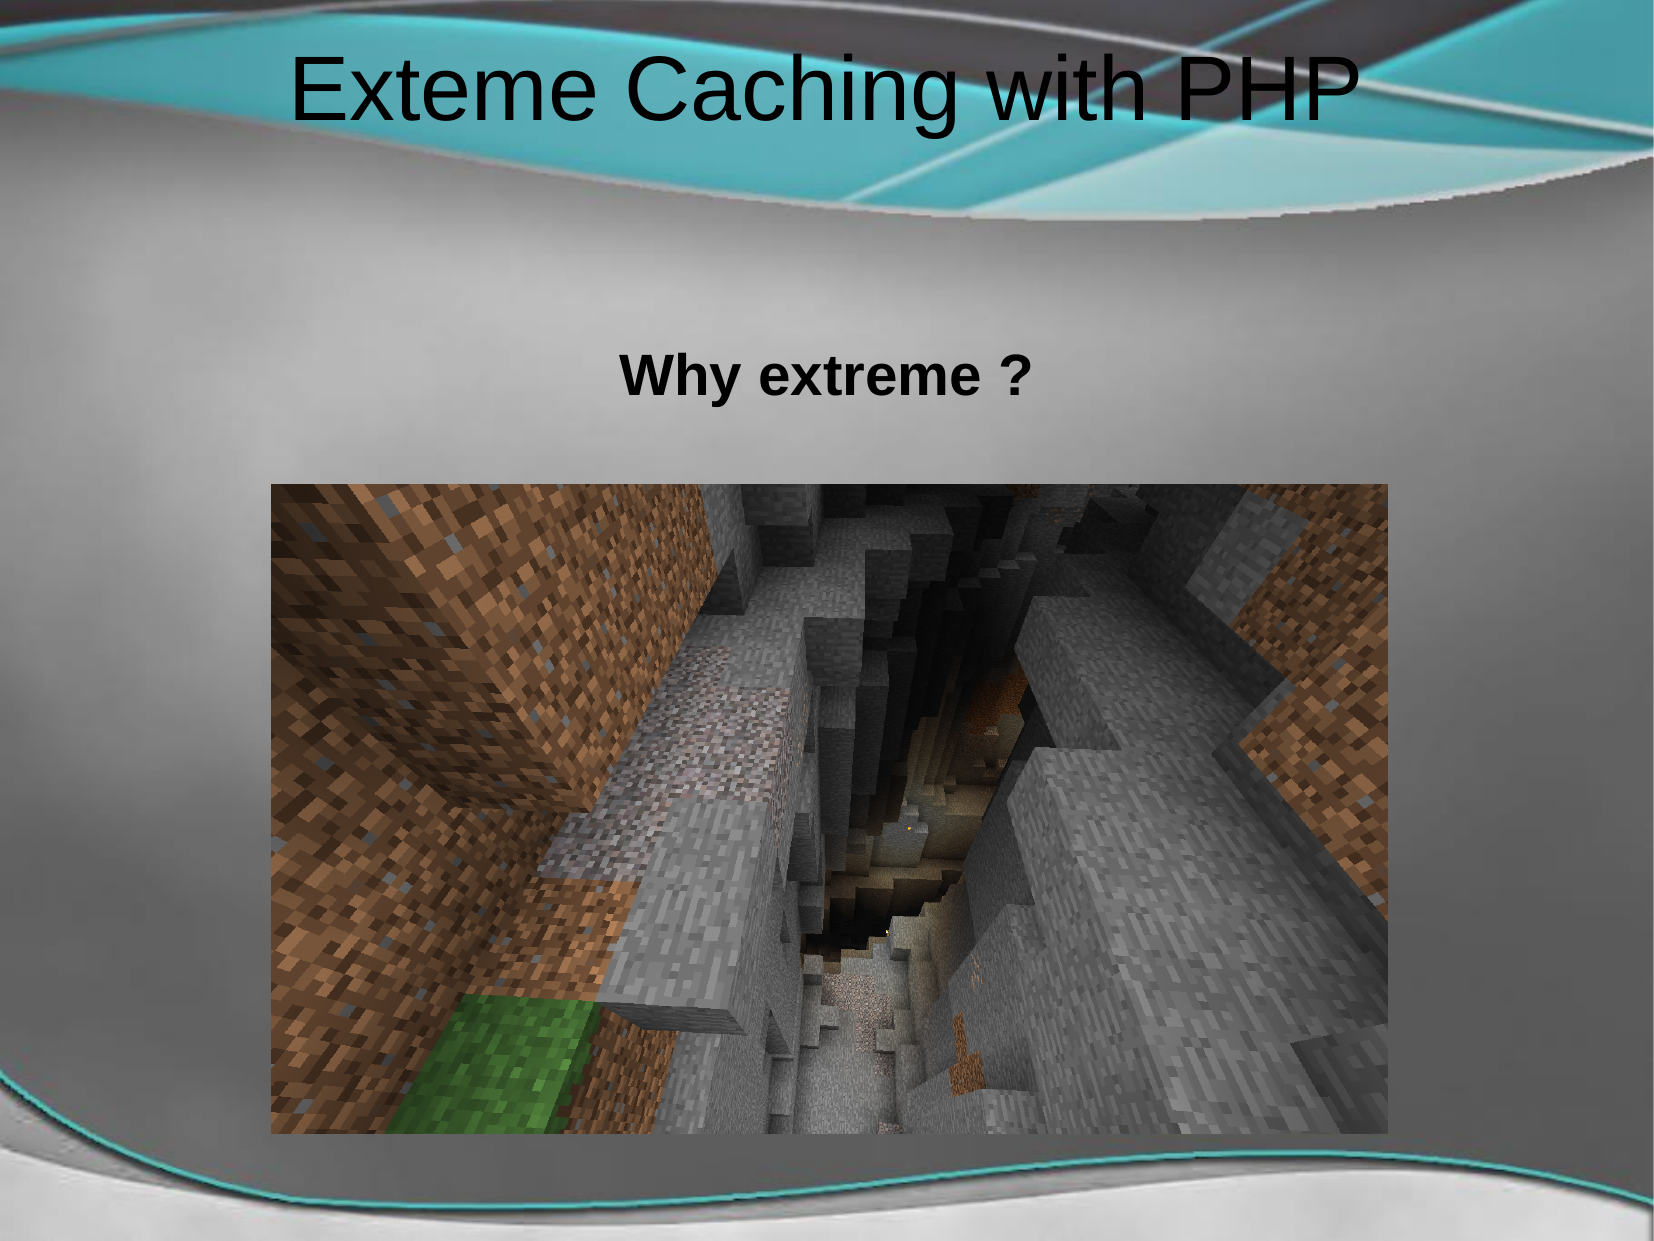

Exteme Caching with PHP
# Why extreme ?